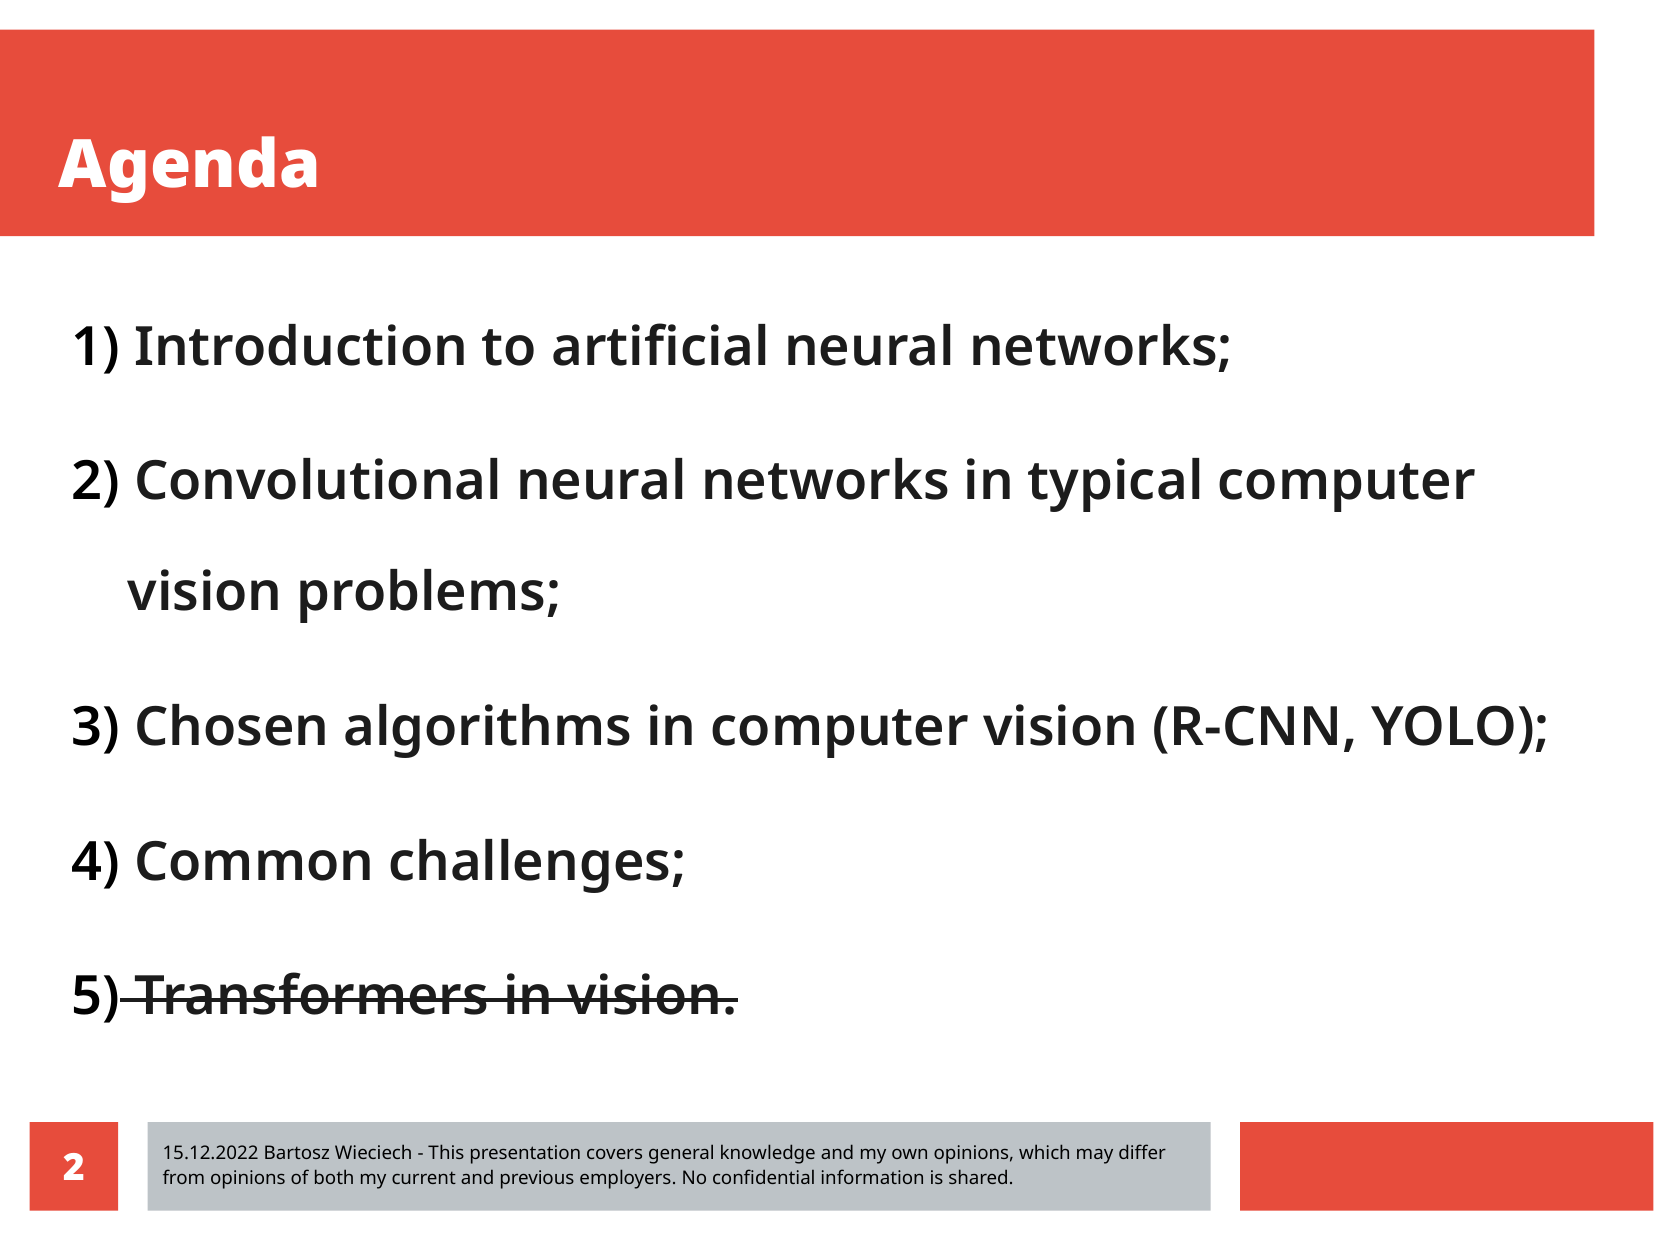

# Agenda
 Introduction to artificial neural networks;
 Convolutional neural networks in typical computer
 vision problems;
 Chosen algorithms in computer vision (R-CNN, YOLO);
 Common challenges;
 Transformers in vision.
2